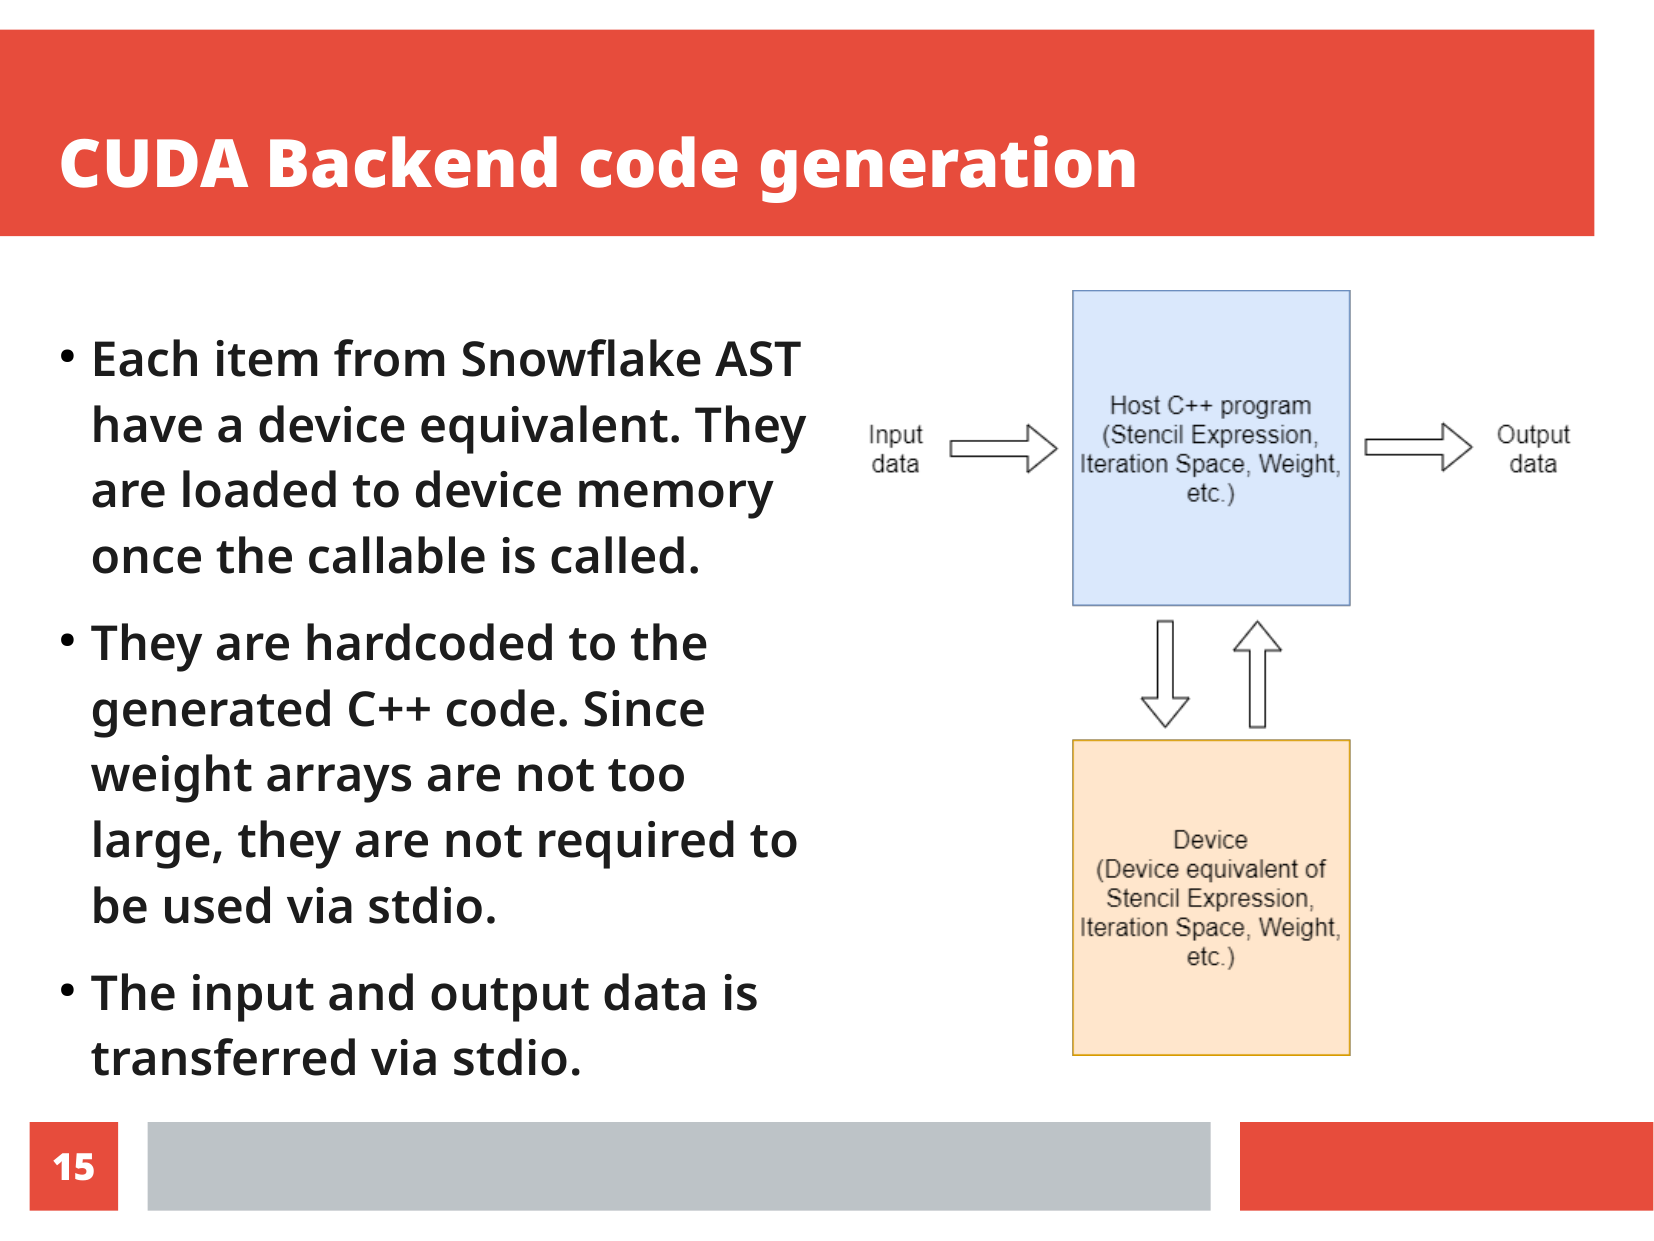

# CUDA Backend code generation
Each item from Snowflake AST have a device equivalent. They are loaded to device memory once the callable is called.
They are hardcoded to the generated C++ code. Since weight arrays are not too large, they are not required to be used via stdio.
The input and output data is transferred via stdio.
15